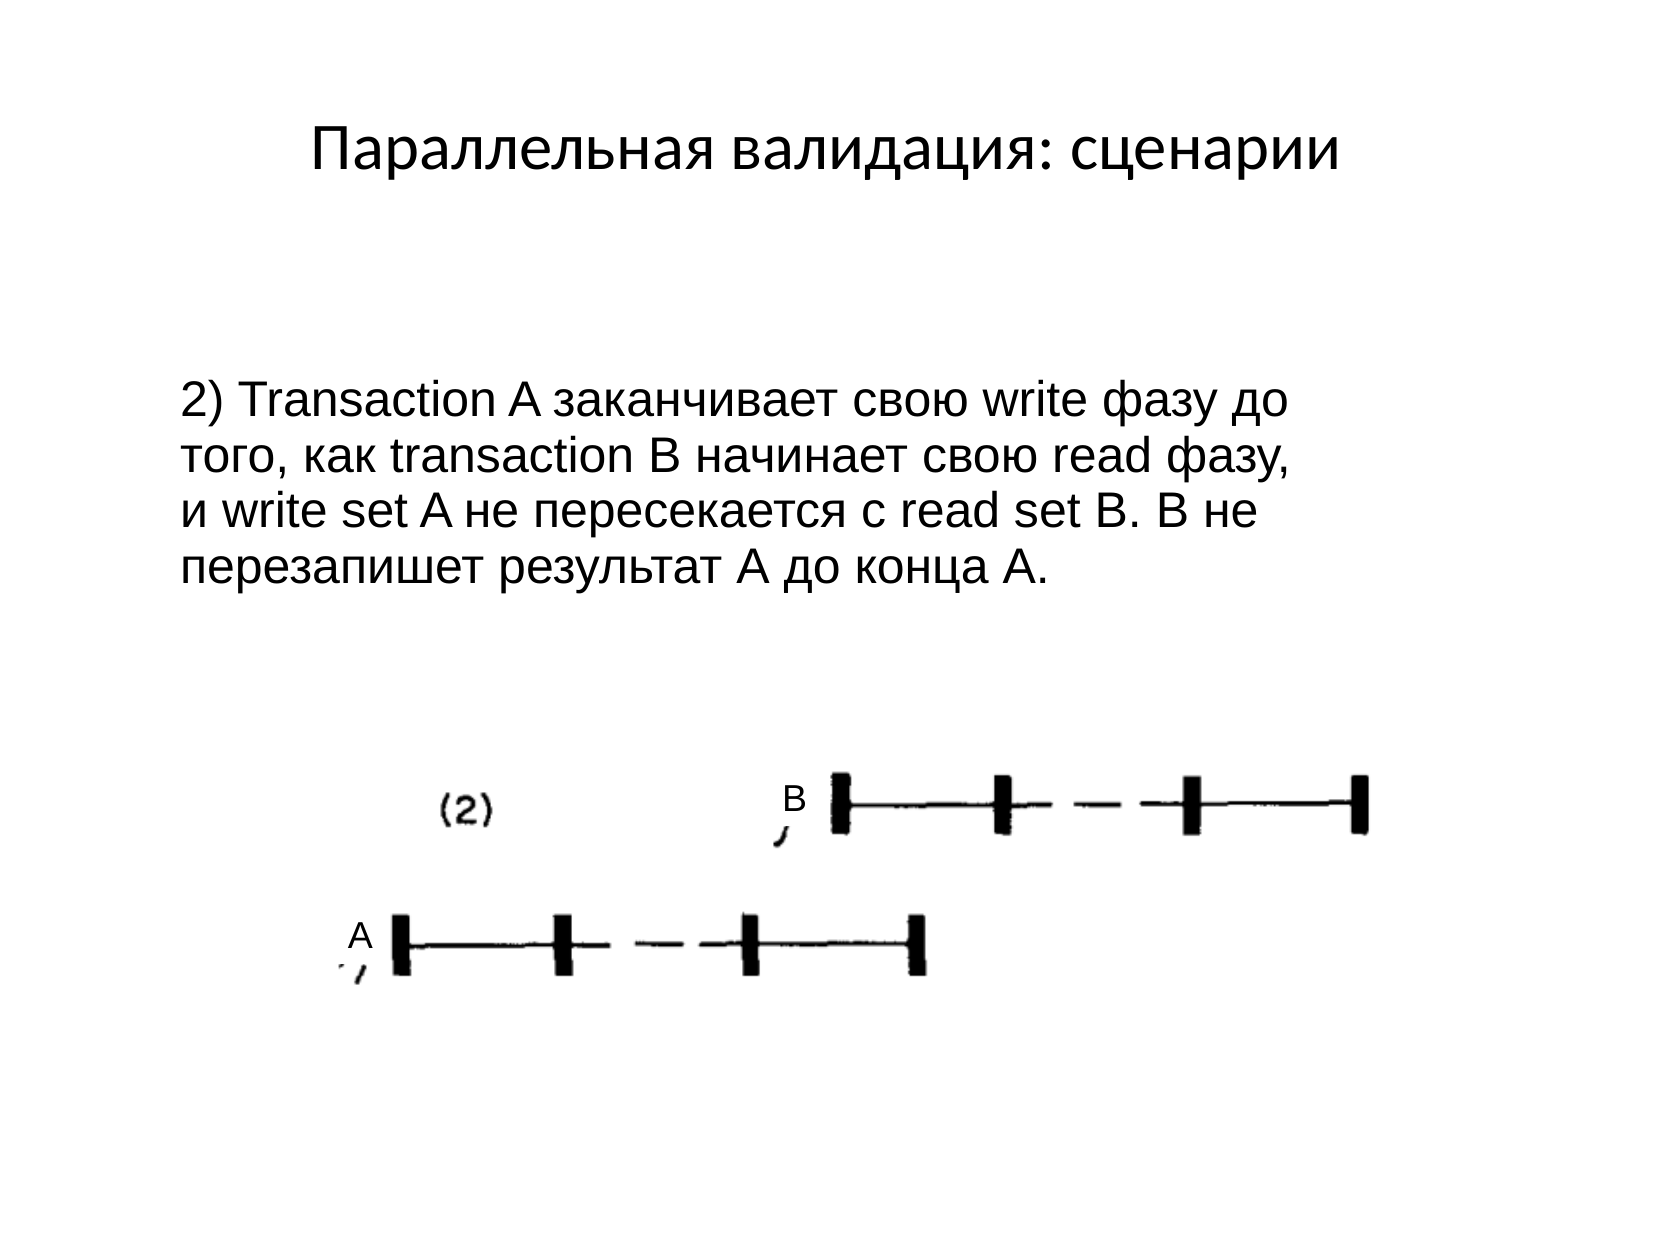

# Параллельная валидация: сценарии
2) Transaction A заканчивает свою write фазу до того, как transaction B начинает свою read фазу, и write set A не пересекается с read set B. B не перезапишет результат А до конца А.
B
A